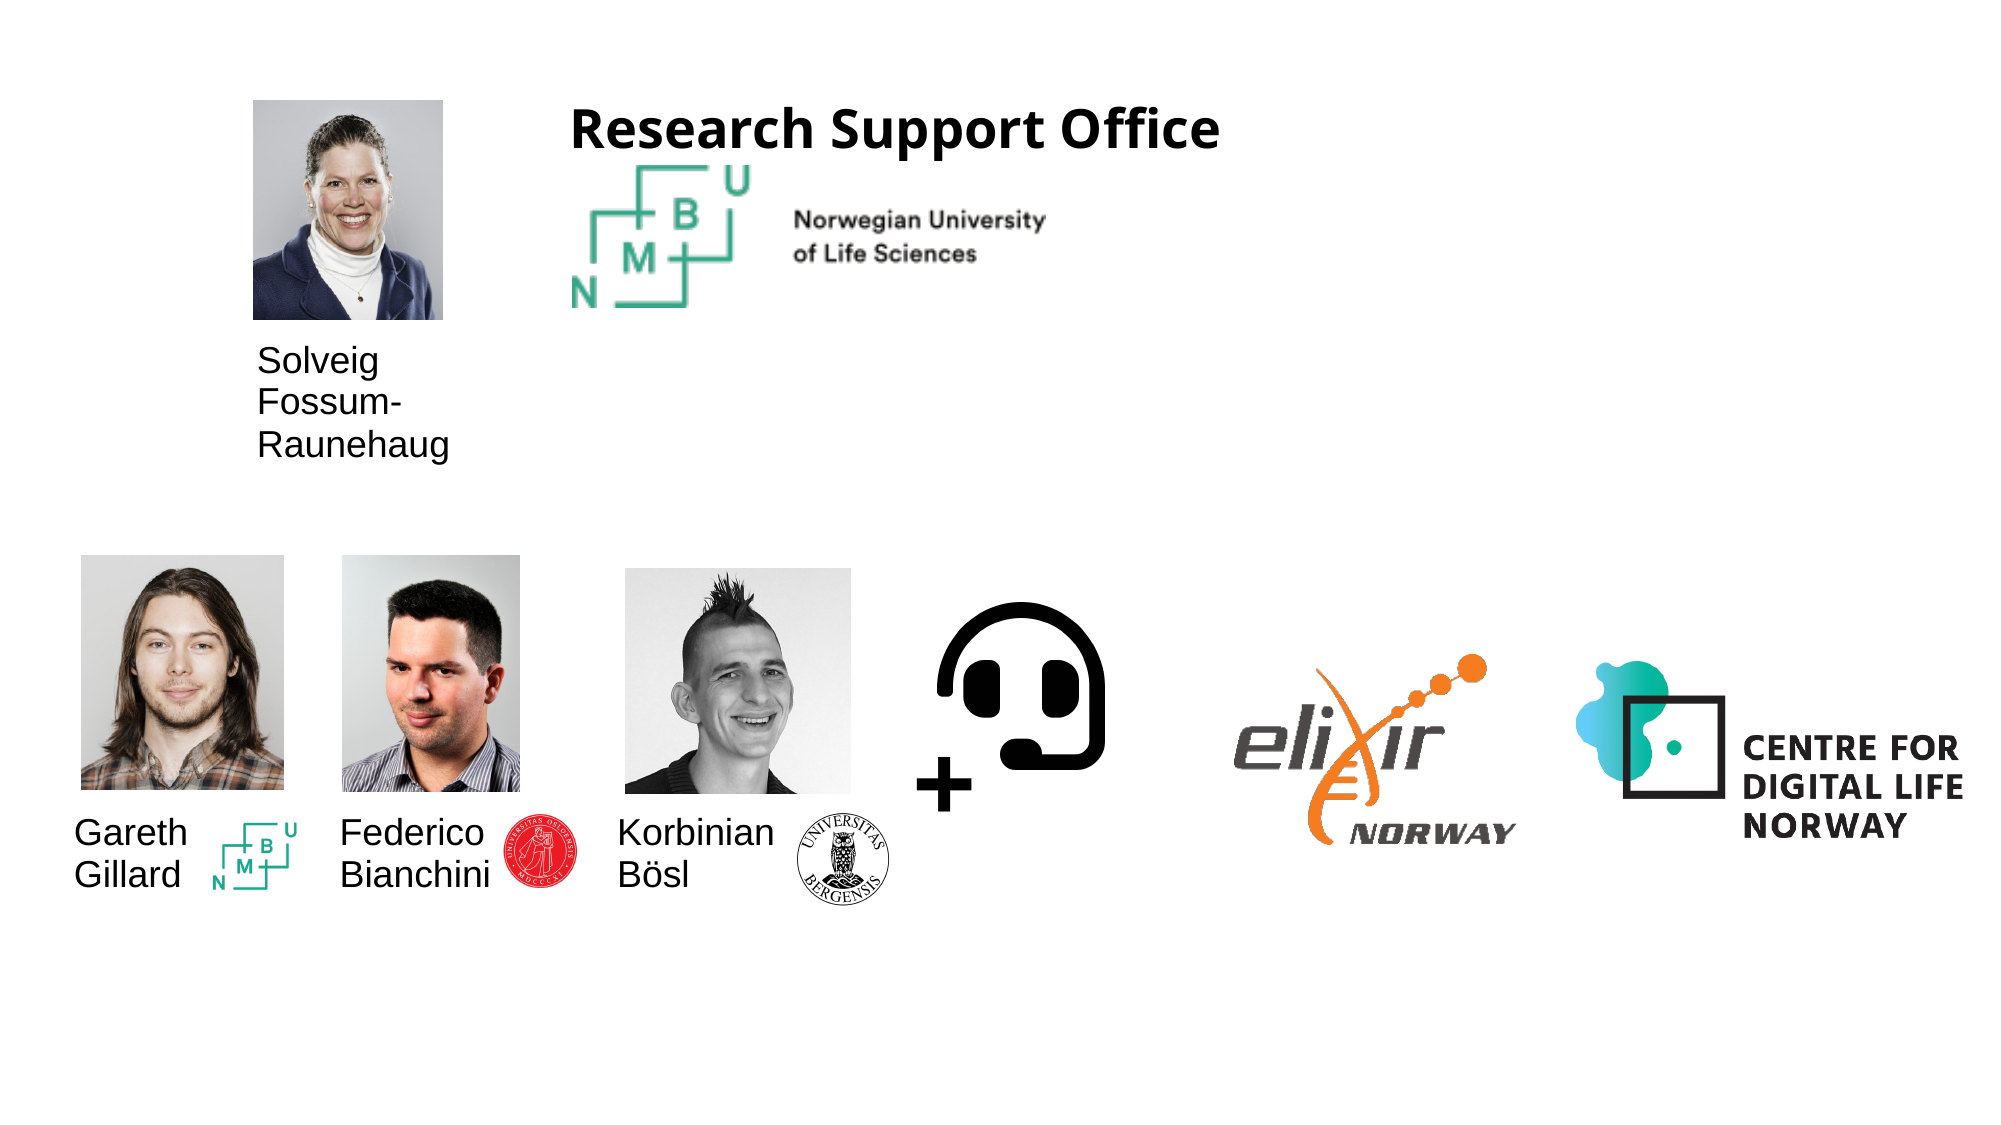

Research Support Office
Solveig Fossum-Raunehaug
+
Gareth Gillard
Federico Bianchini
Korbinian Bösl